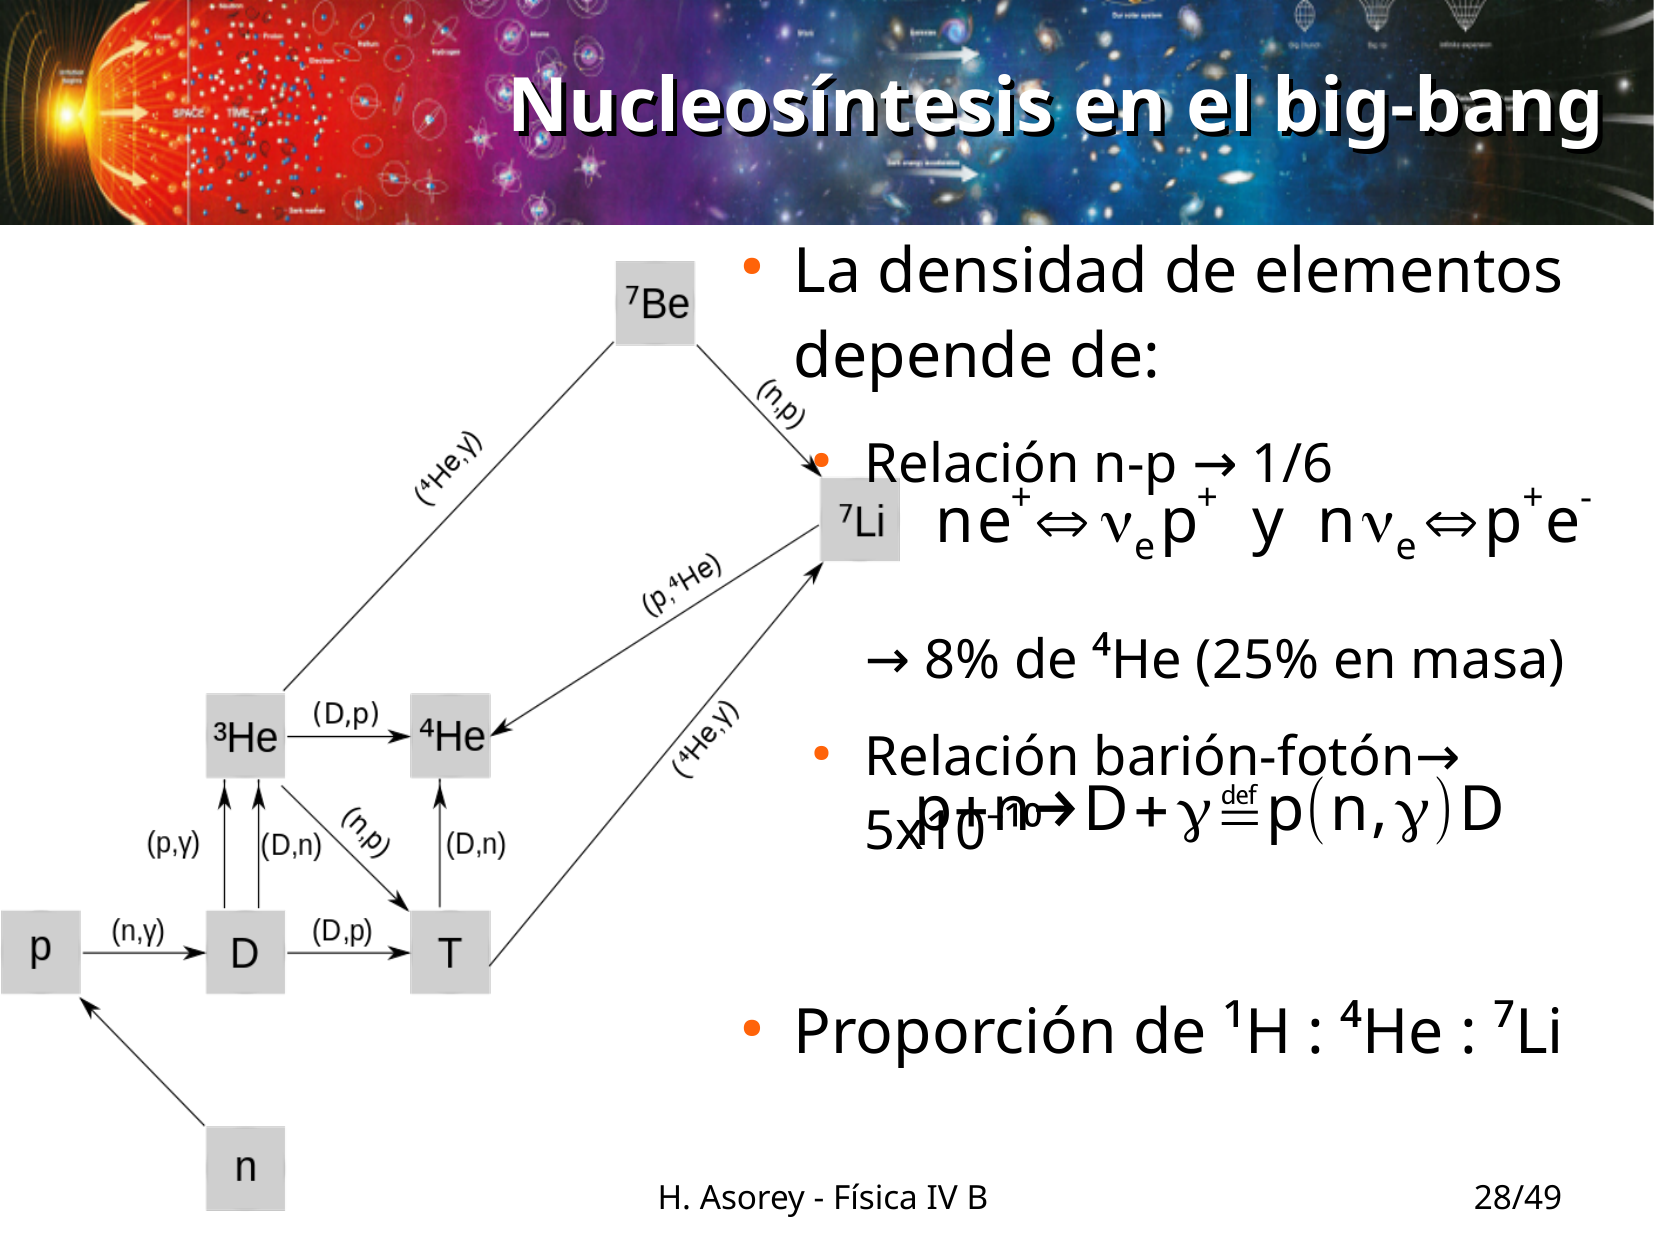

# Nucleosíntesis en el big-bang
La densidad de elementos depende de:
Relación n-p → 1/6
→ 8% de ⁴He (25% en masa)
Relación barión-fotón→ 5x10⁻¹⁰
Proporción de ¹H : ⁴He : ⁷Li
H. Asorey - Física IV B
28